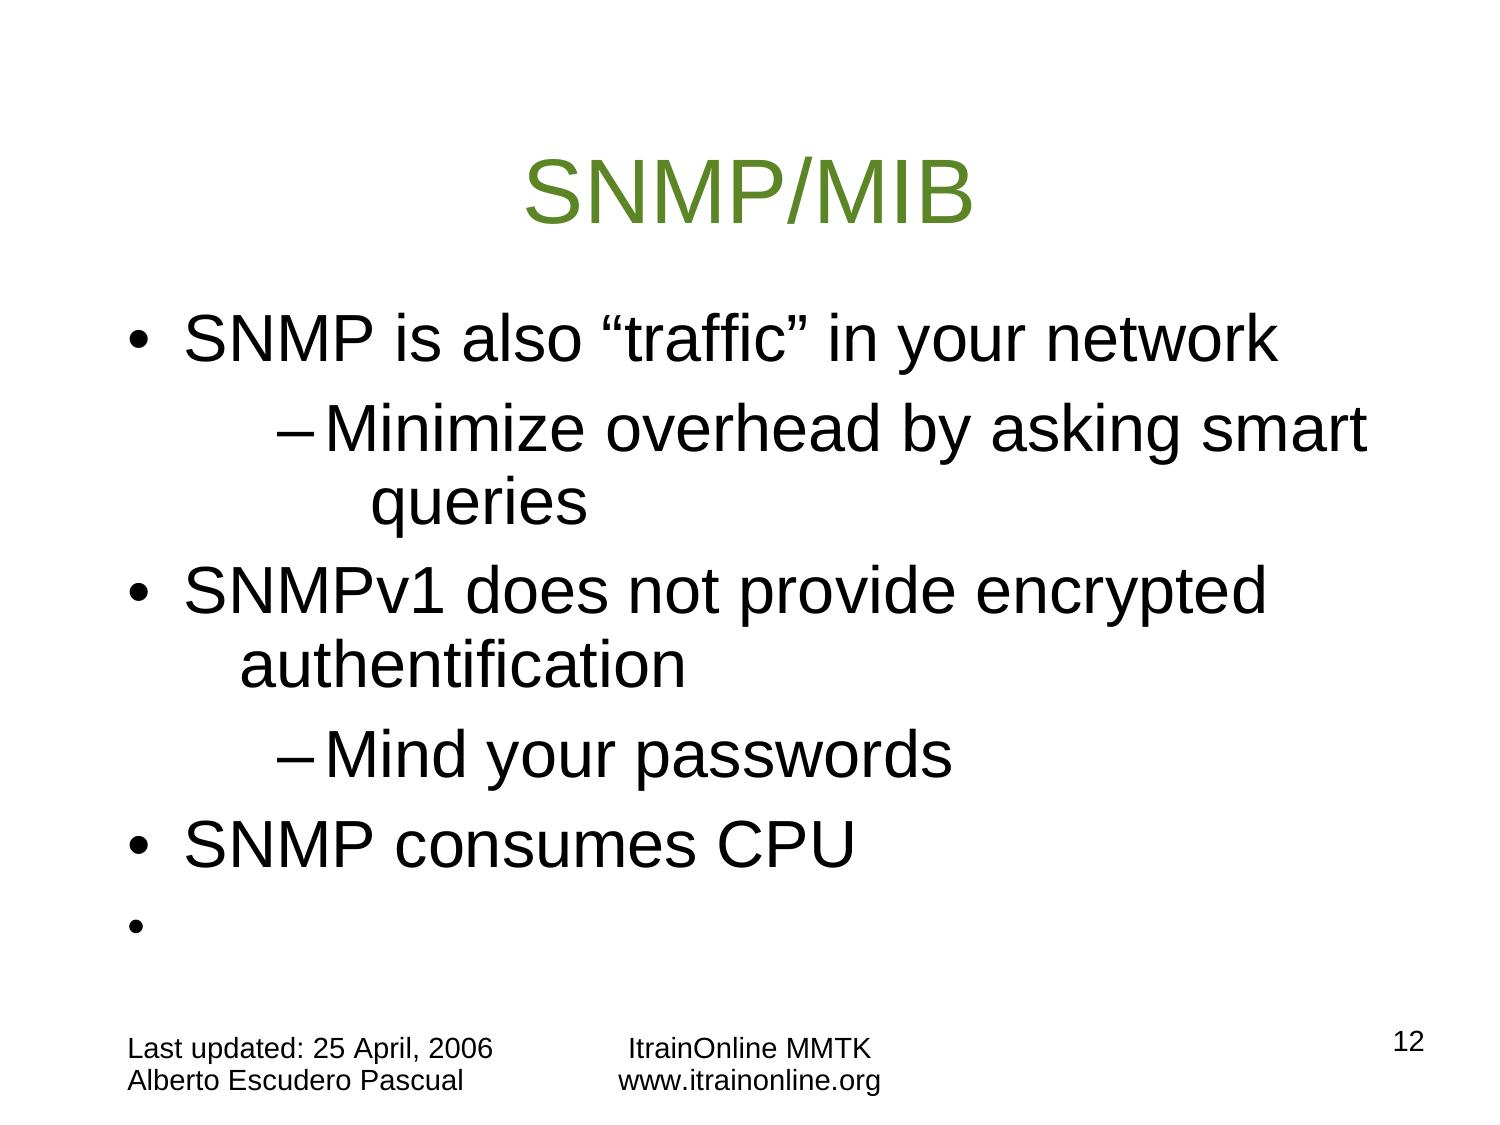

SNMP/MIB
SNMP is also “traffic” in your network
Minimize overhead by asking smart queries
SNMPv1 does not provide encrypted authentification
Mind your passwords
SNMP consumes CPU
12